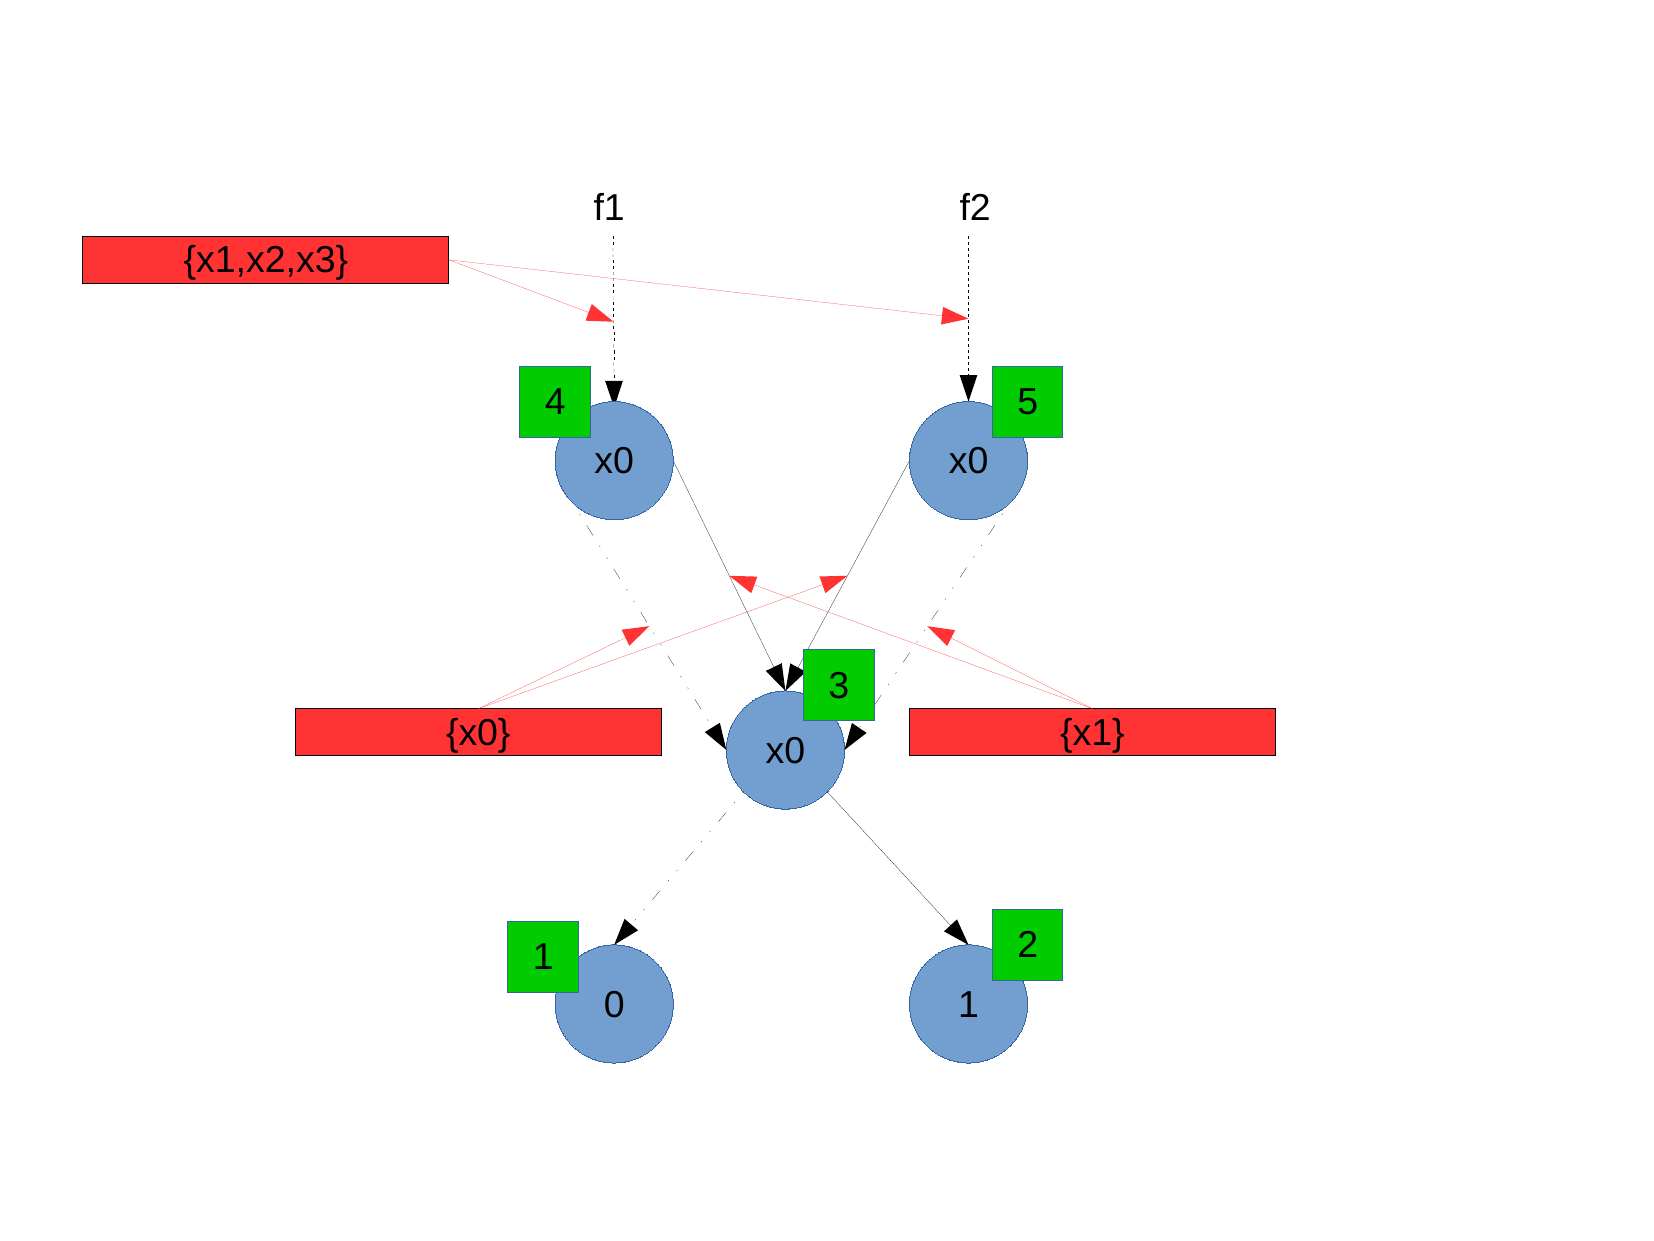

f1
f2
{x1,x2,x3}
4
5
x0
x0
3
x0
{x0}
{x1}
2
1
0
1